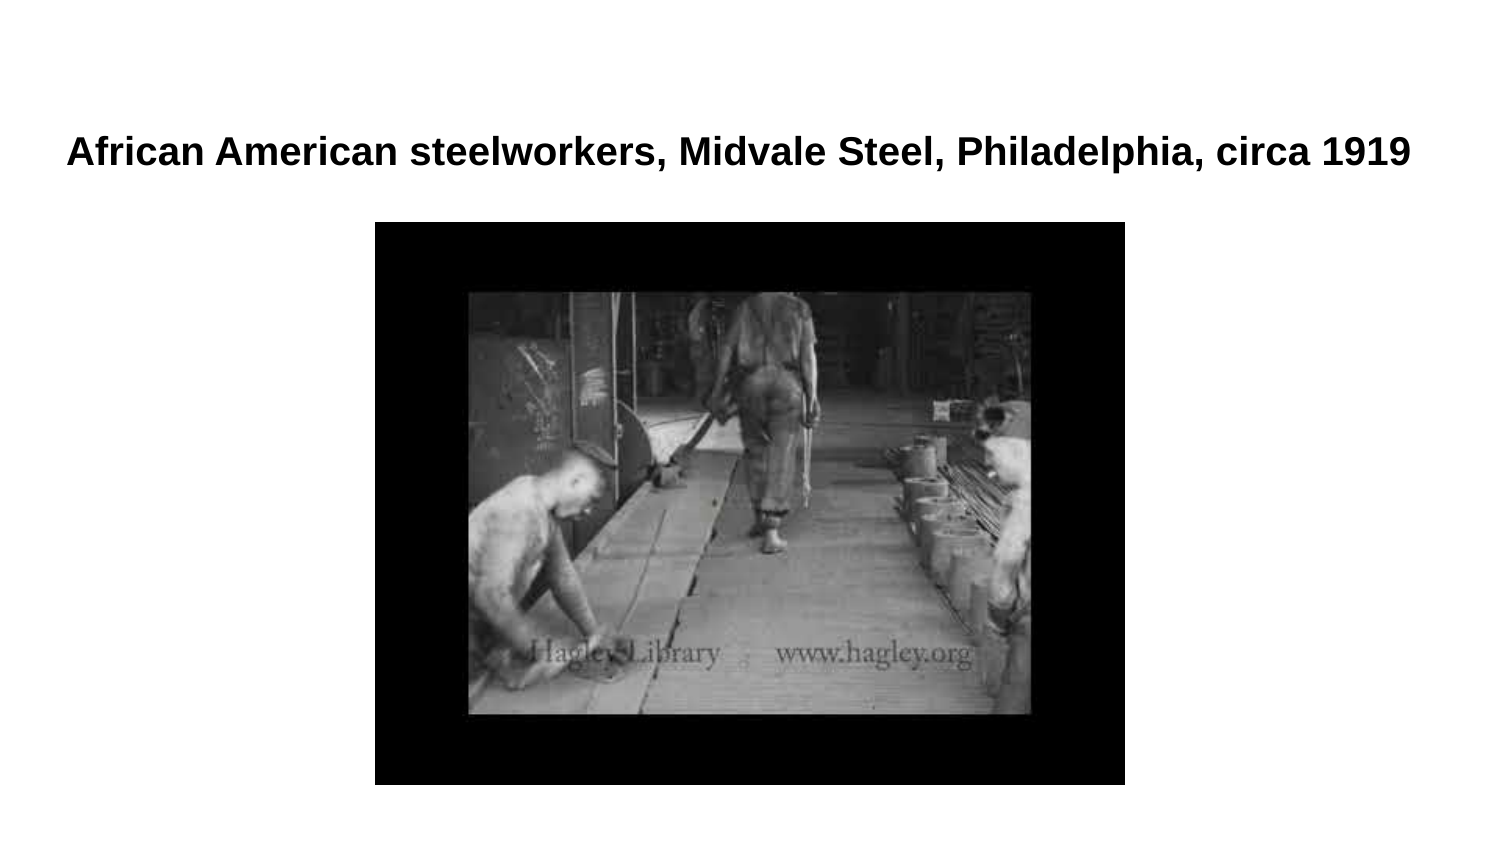

# African American steelworkers, Midvale Steel, Philadelphia, circa 1919